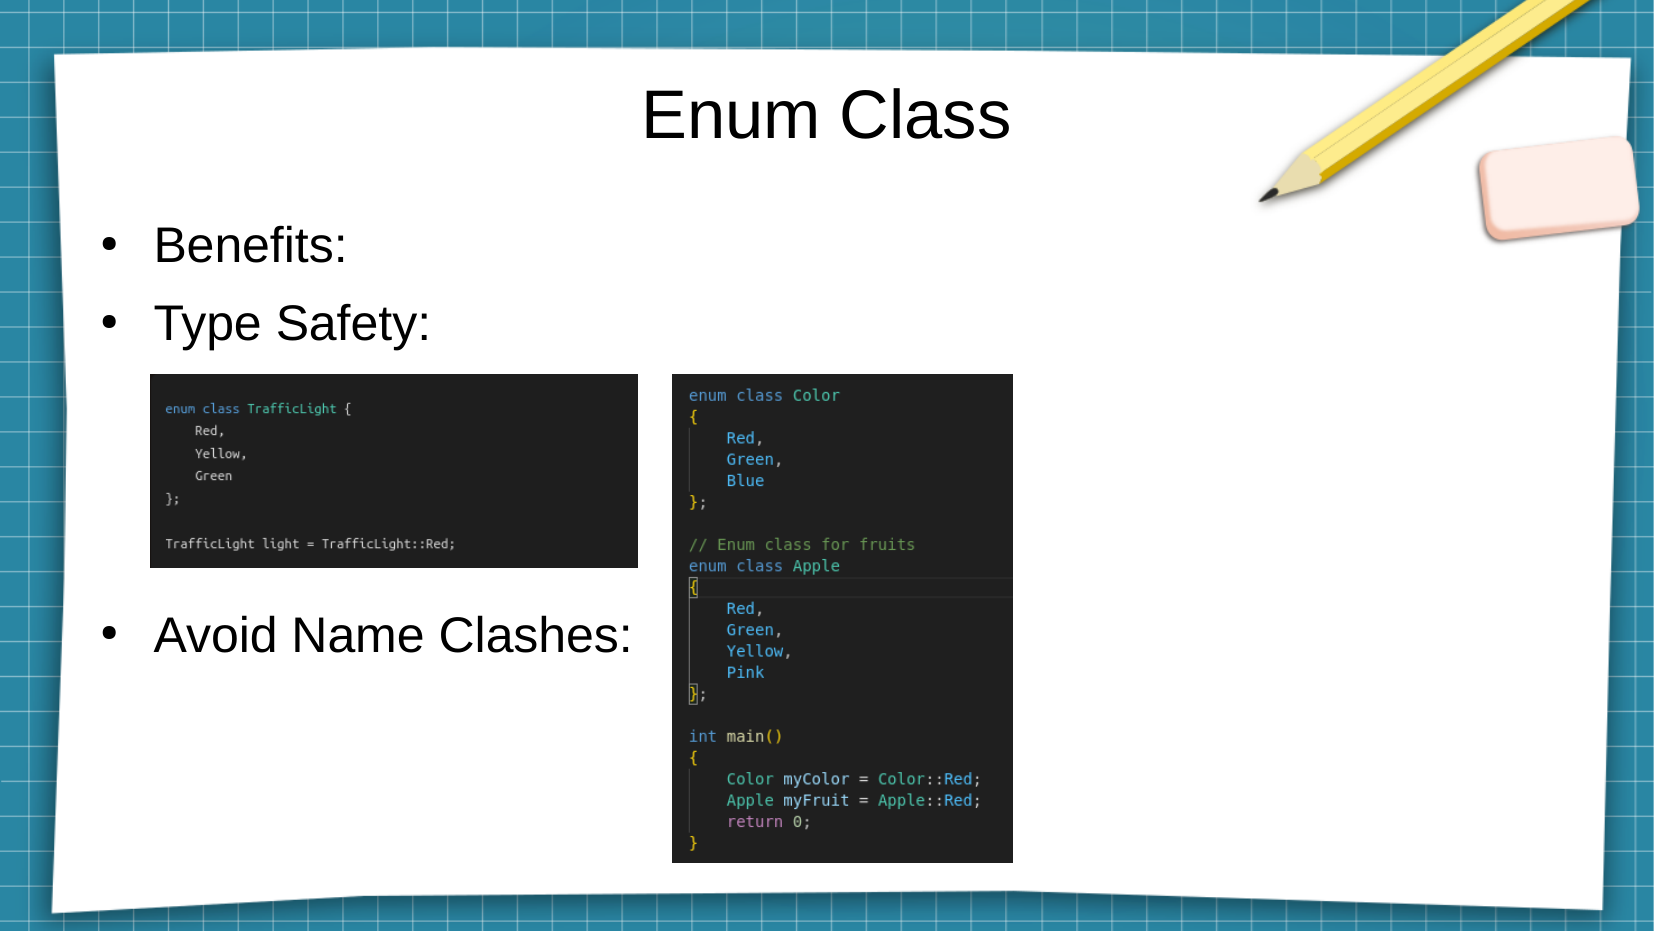

# Enum Class
Benefits:
Type Safety:
Avoid Name Clashes: